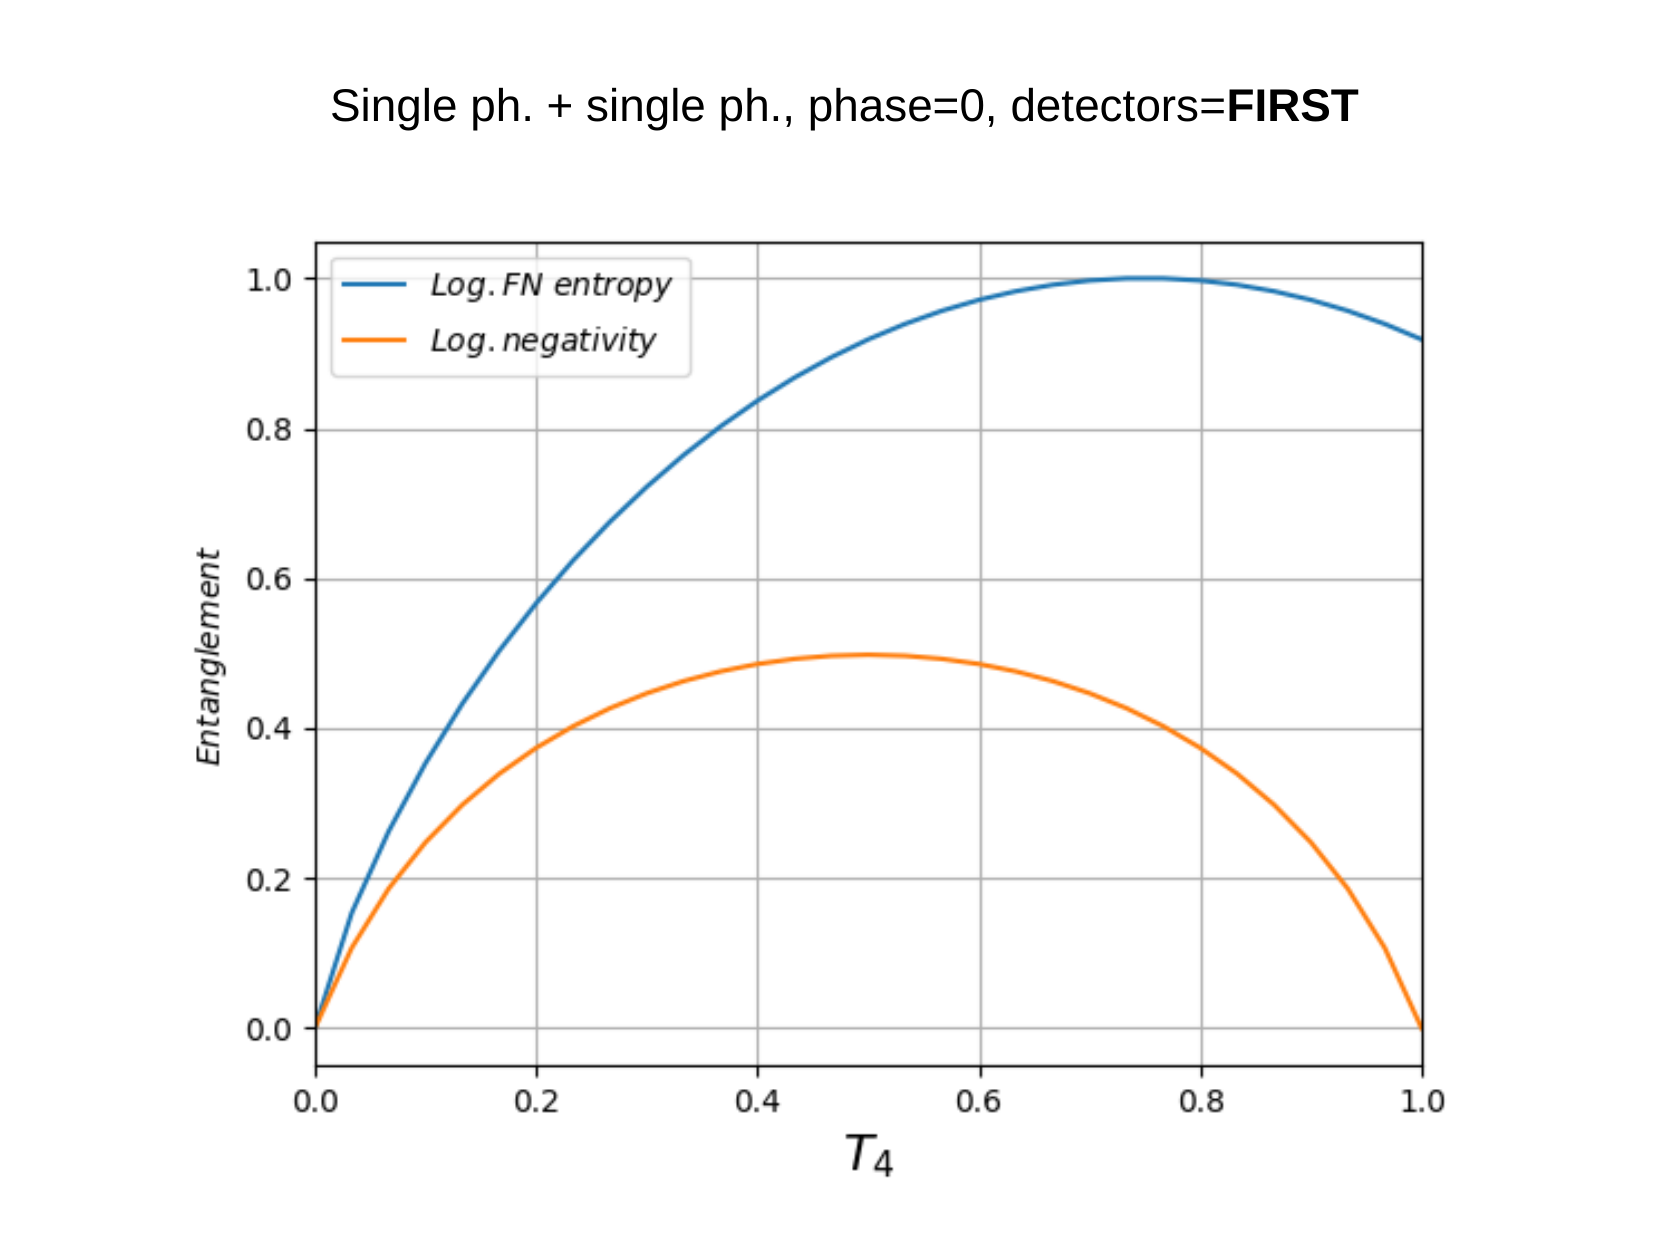

# Single ph. + single ph., phase=0, detectors=FIRST